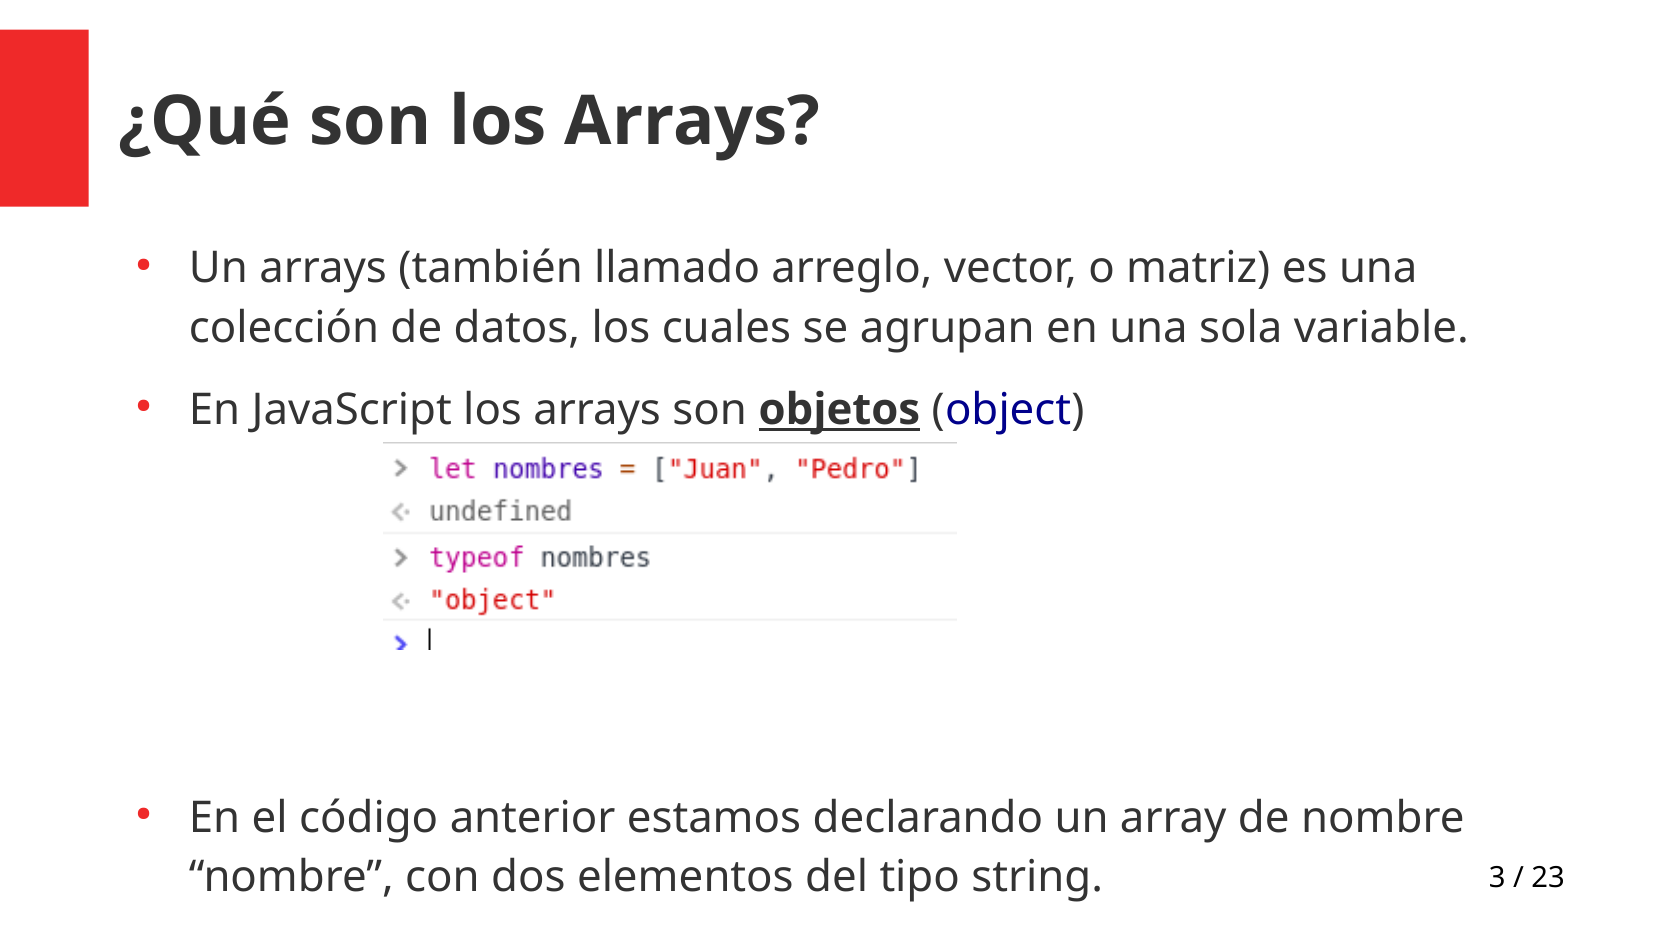

# ¿Qué son los Arrays?
Un arrays (también llamado arreglo, vector, o matriz) es una colección de datos, los cuales se agrupan en una sola variable.
En JavaScript los arrays son objetos (object)
En el código anterior estamos declarando un array de nombre “nombre”, con dos elementos del tipo string.
3